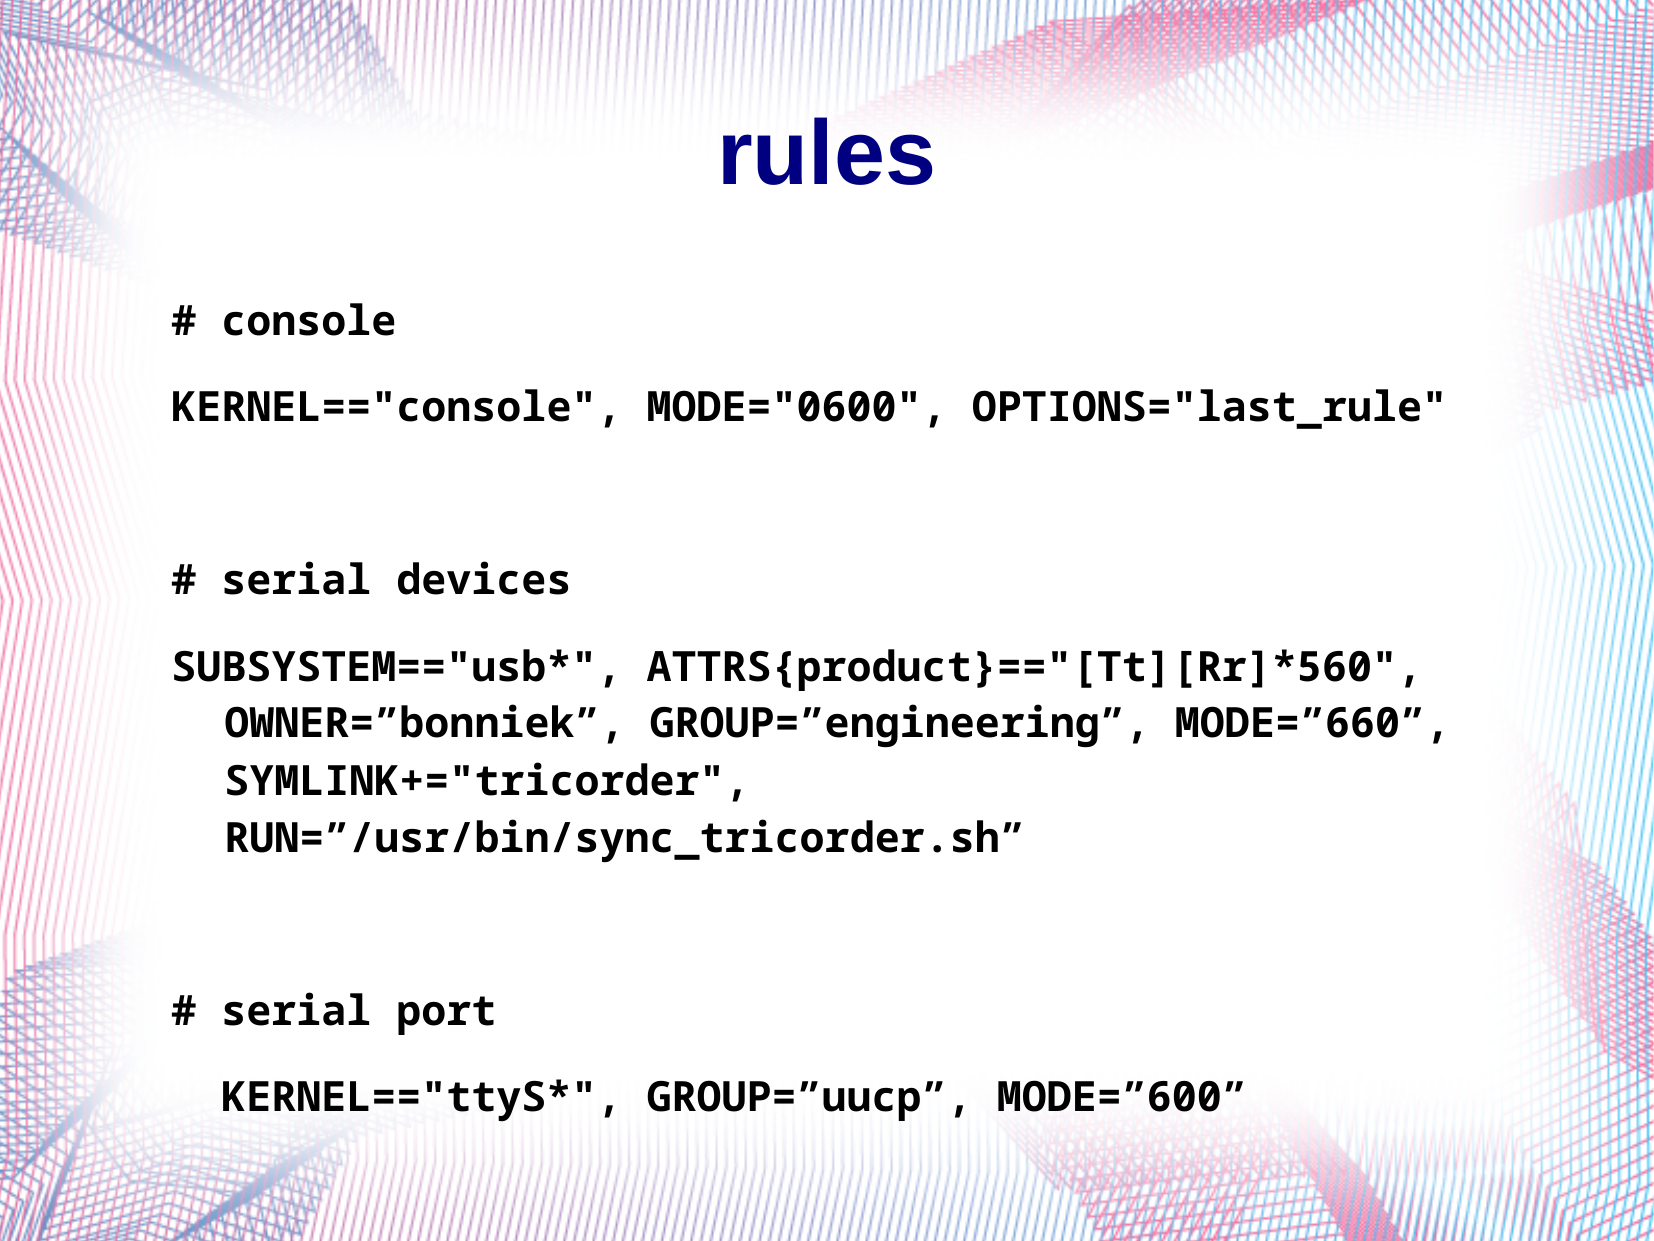

# rules
# console
KERNEL=="console", MODE="0600", OPTIONS="last_rule"
# serial devices
SUBSYSTEM=="usb*", ATTRS{product}=="[Tt][Rr]*560", OWNER=”bonniek”, GROUP=”engineering”, MODE=”660”, SYMLINK+="tricorder", RUN=”/usr/bin/sync_tricorder.sh”
# serial port
 KERNEL=="ttyS*", GROUP=”uucp”, MODE=”600”